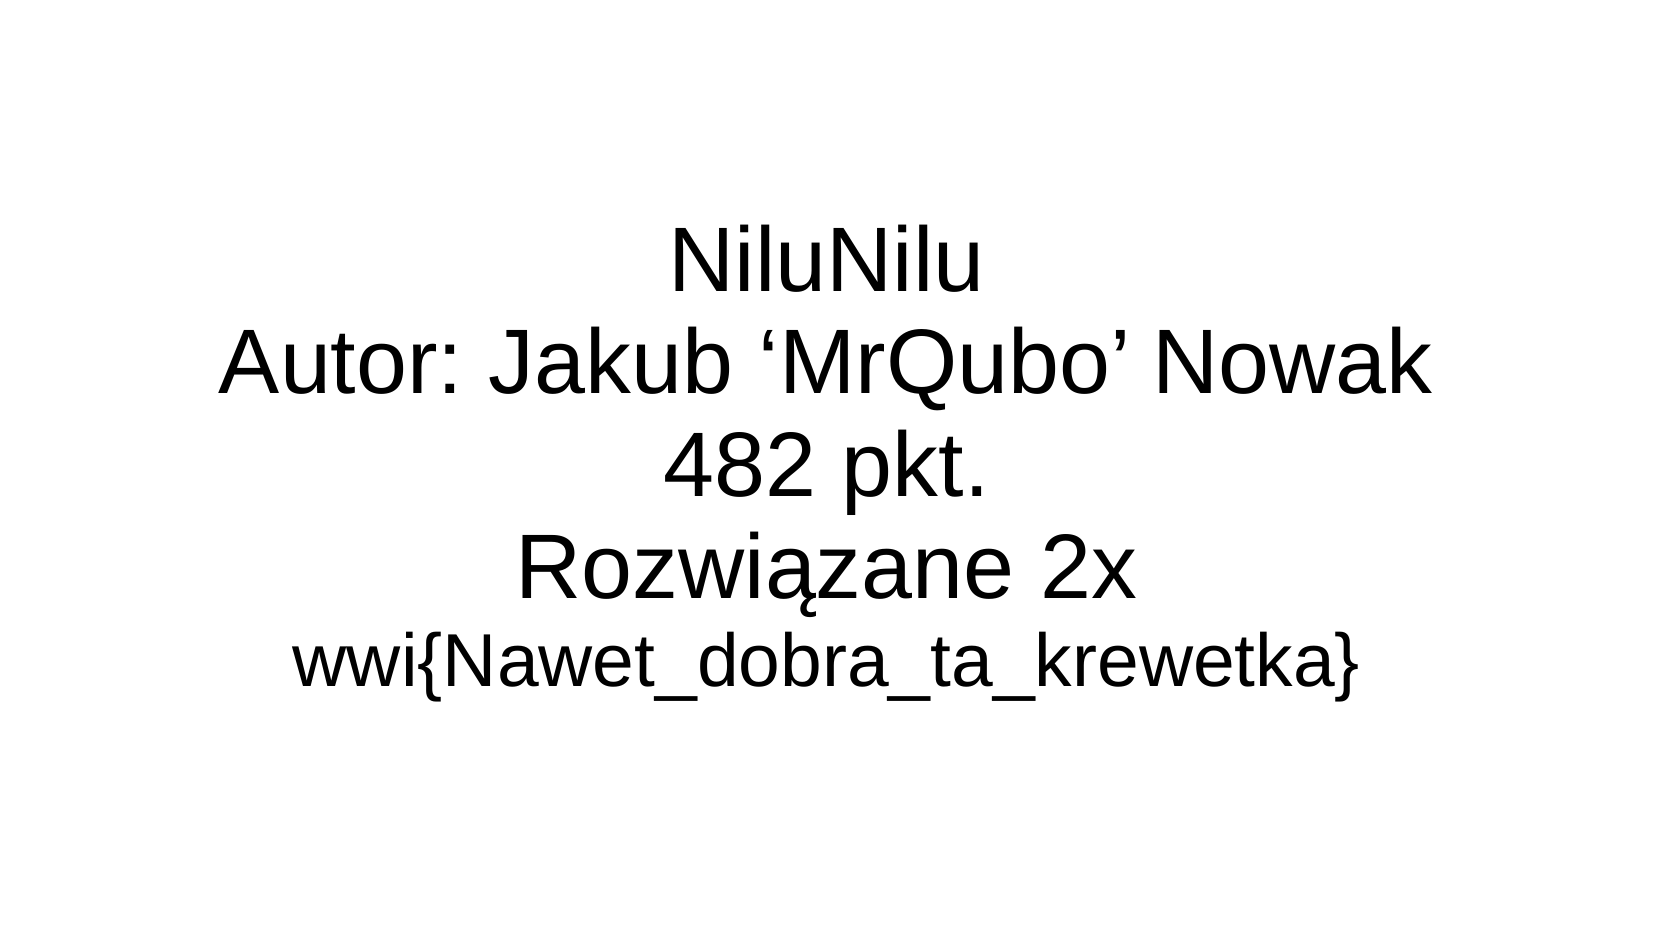

# NiluNilu
Autor: Jakub ‘MrQubo’ Nowak
482 pkt.
Rozwiązane 2x
wwi{Nawet_dobra_ta_krewetka}